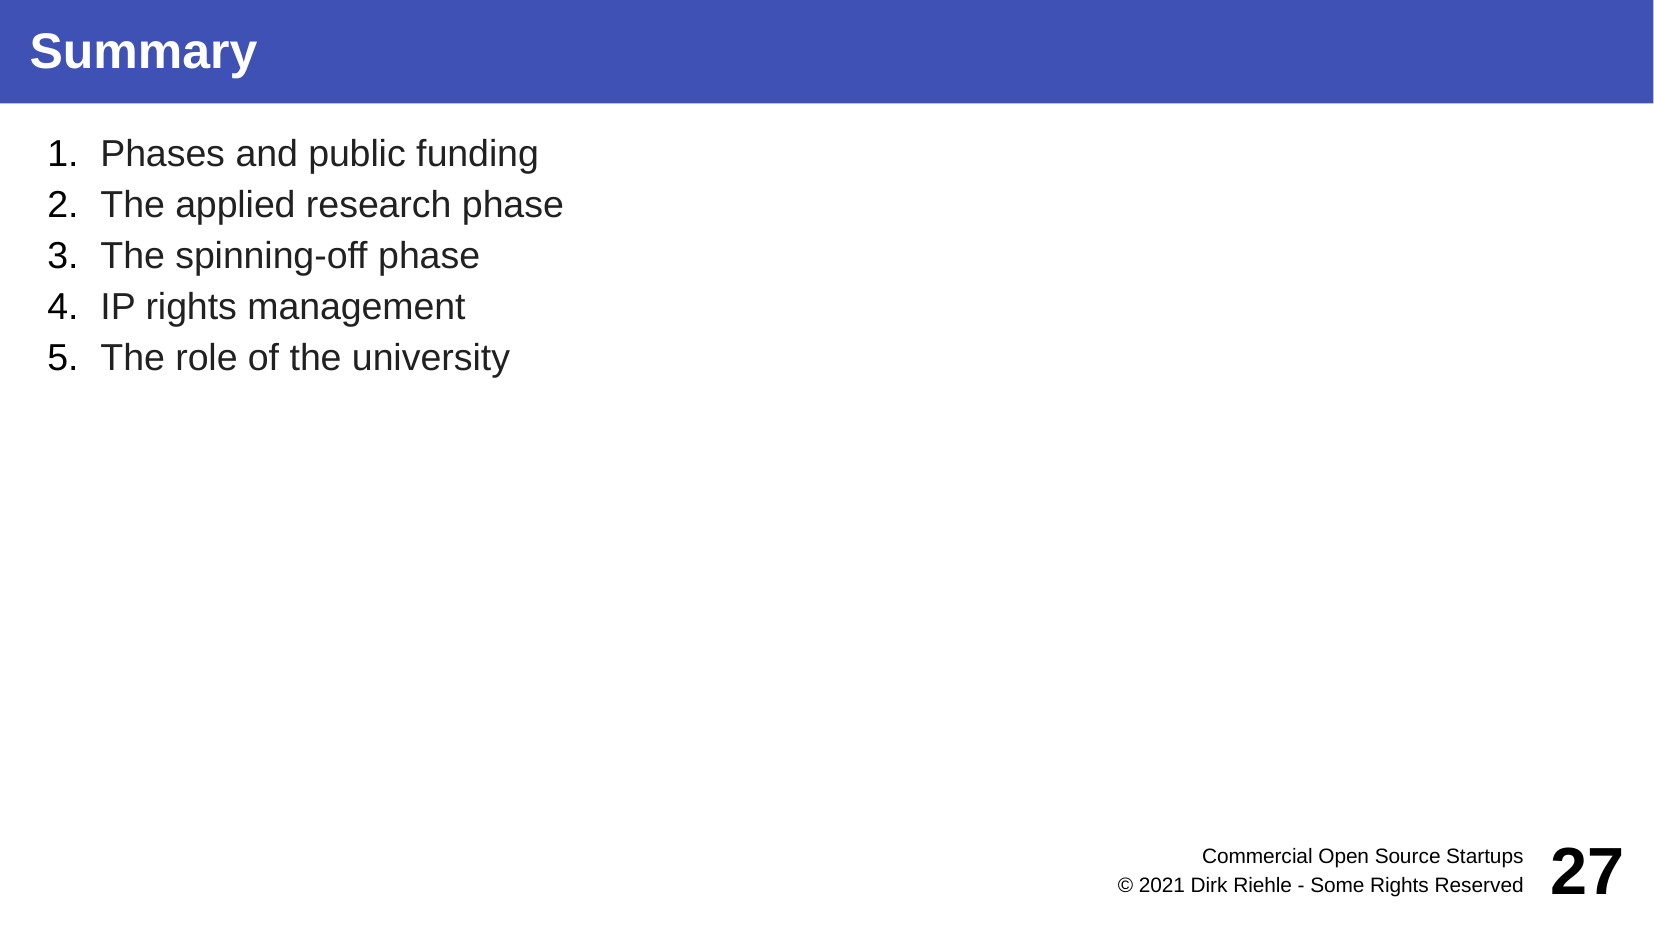

# Summary
Phases and public funding
The applied research phase
The spinning-off phase
IP rights management
The role of the university
Commercial Open Source Startups
27
© 2021 Dirk Riehle - Some Rights Reserved